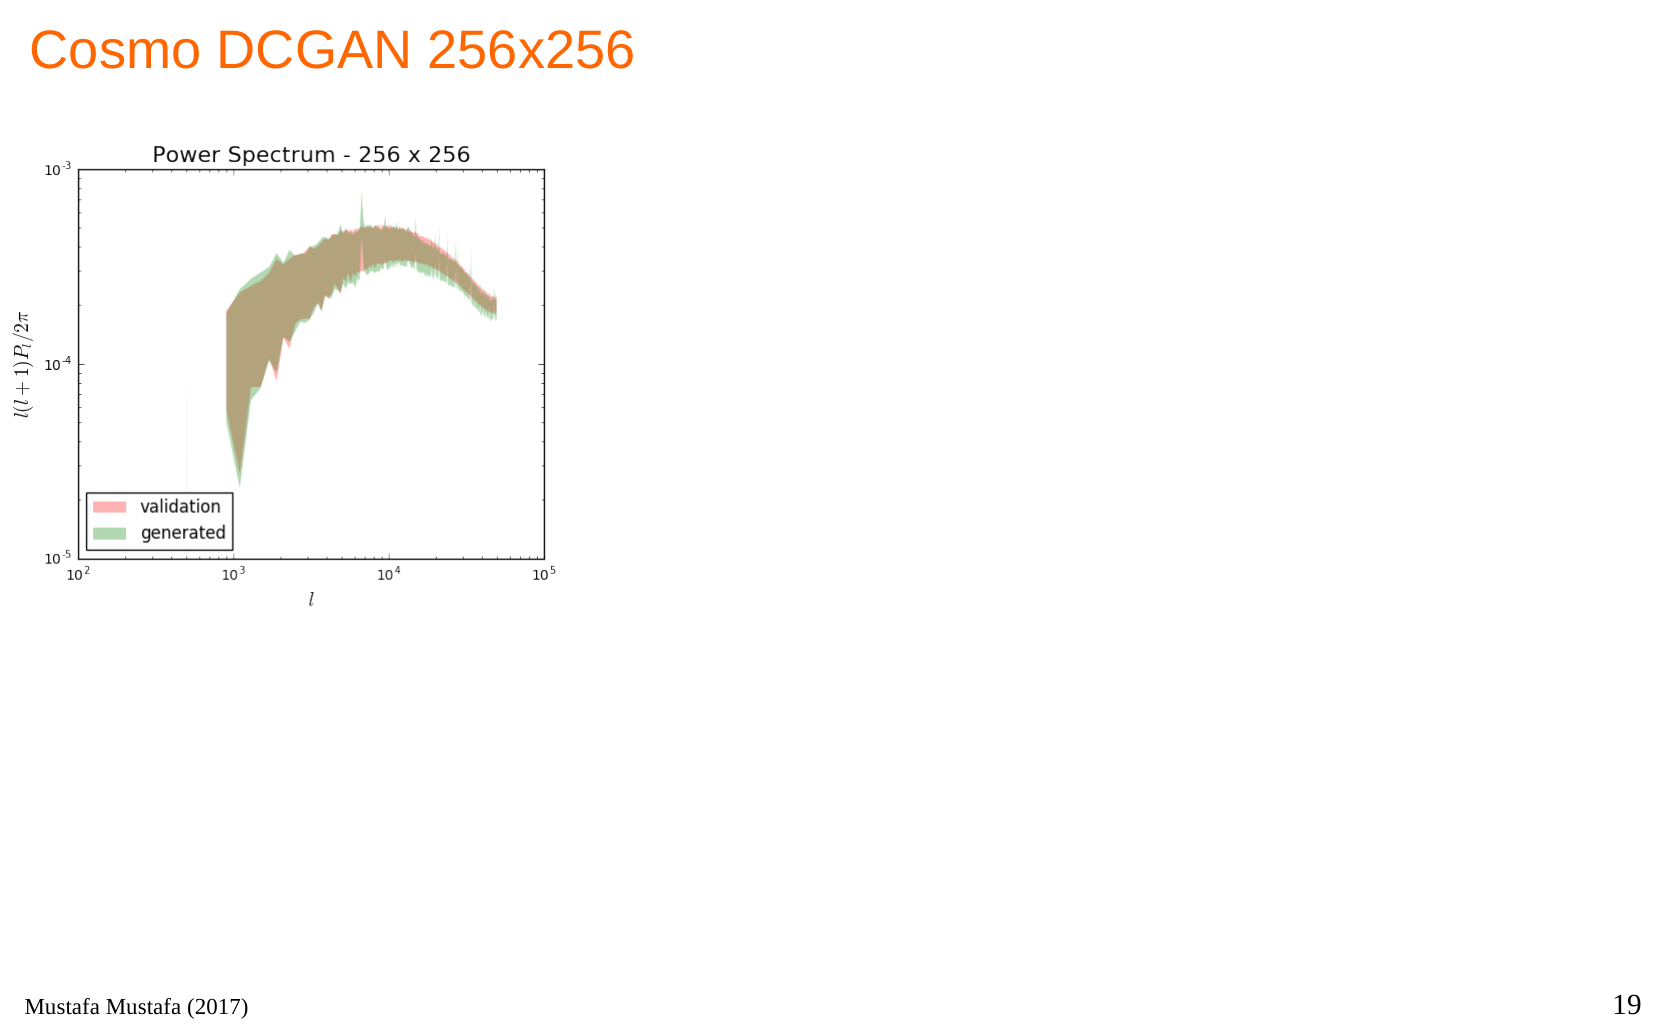

# Cosmo DCGAN 256x256
19
Mustafa Mustafa (2017)